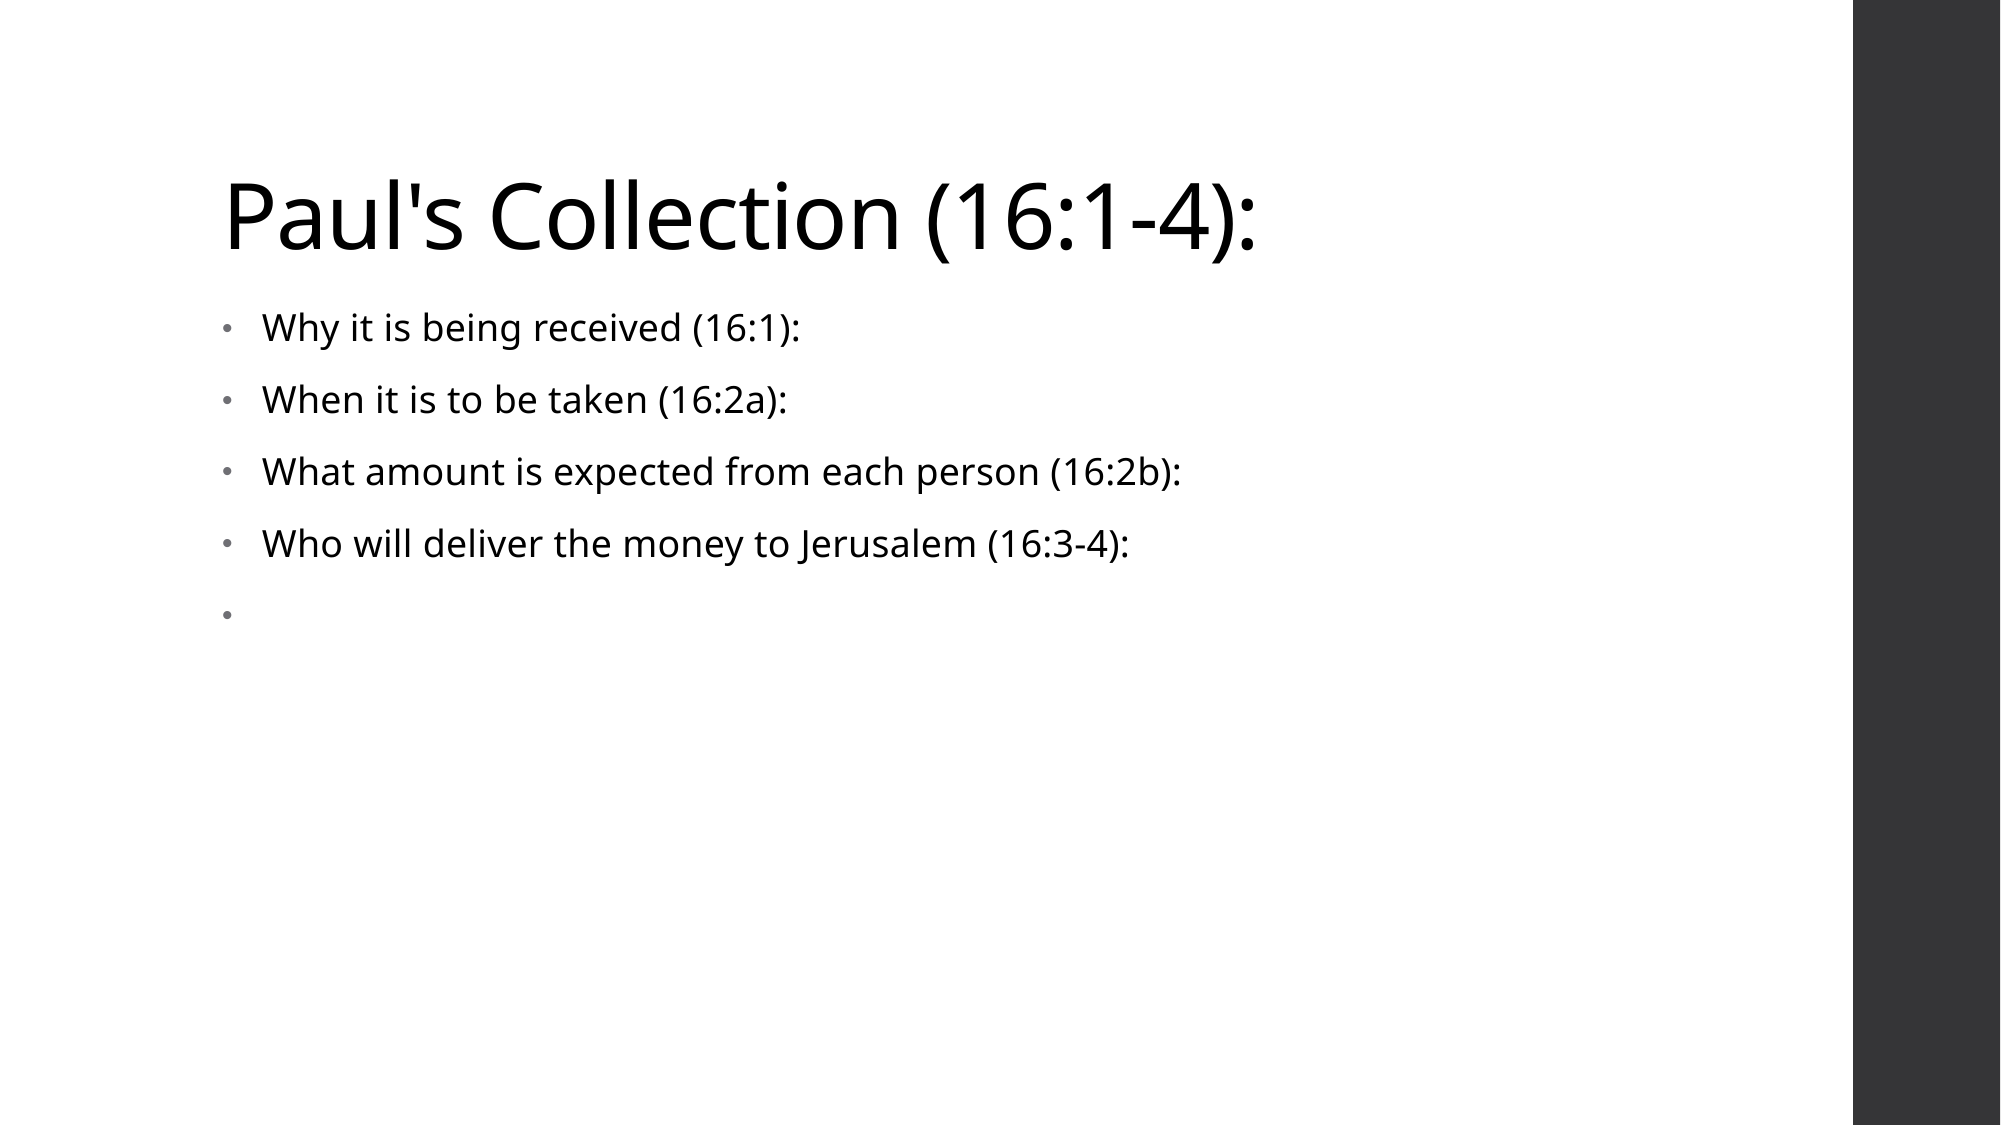

# Paul's Collection (16:1-4):
 Why it is being received (16:1):
 When it is to be taken (16:2a):
 What amount is expected from each person (16:2b):
 Who will deliver the money to Jerusalem (16:3-4):